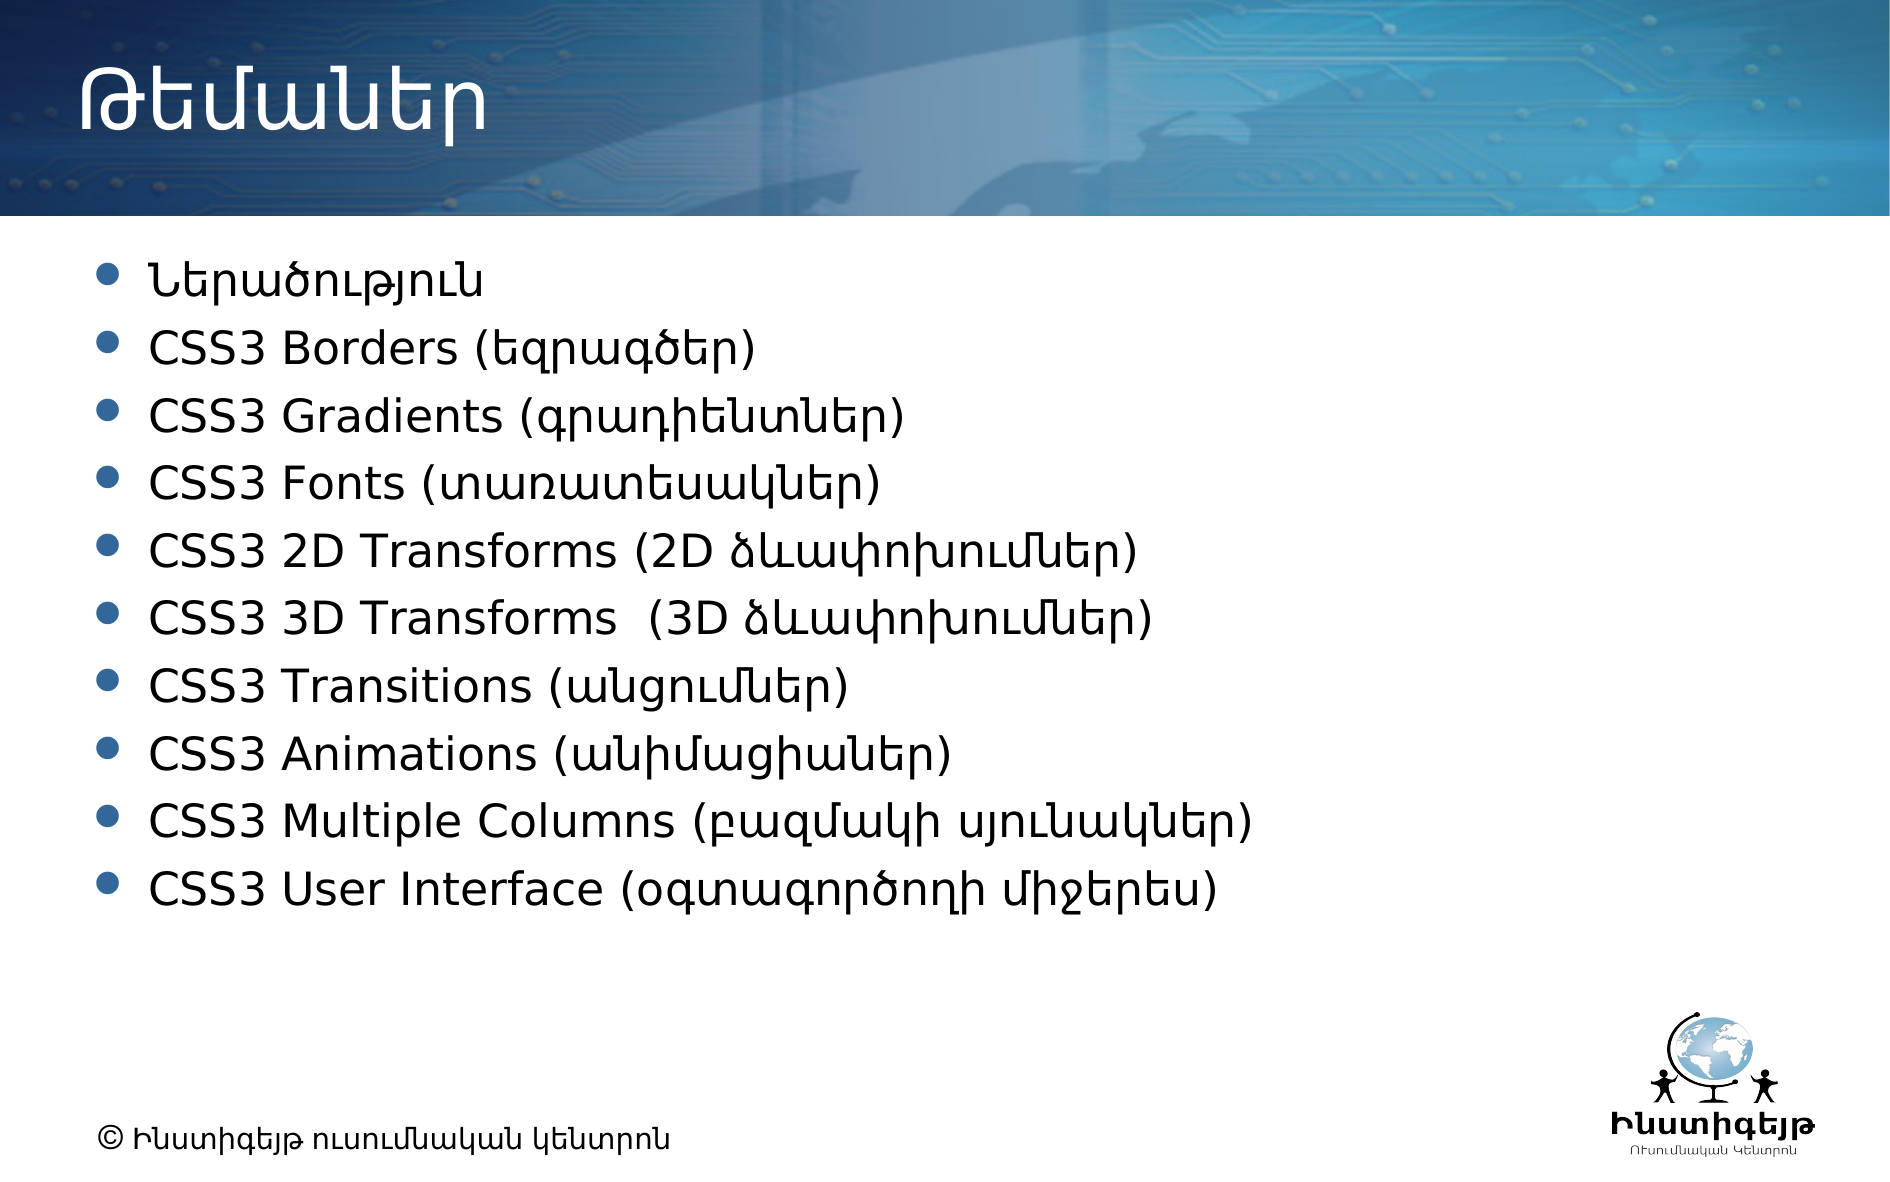

Թեմաներ
# Ներածություն
CSS3 Borders (եզրագծեր)
CSS3 Gradients (գրադիենտներ)
CSS3 Fonts (տառատեսակներ)
CSS3 2D Transforms (2D ձևափոխումներ)
CSS3 3D Transforms (3D ձևափոխումներ)
CSS3 Transitions (անցումներ)
CSS3 Animations (անիմացիաներ)
CSS3 Multiple Columns (բազմակի սյունակներ)
CSS3 User Interface (օգտագործողի միջերես)